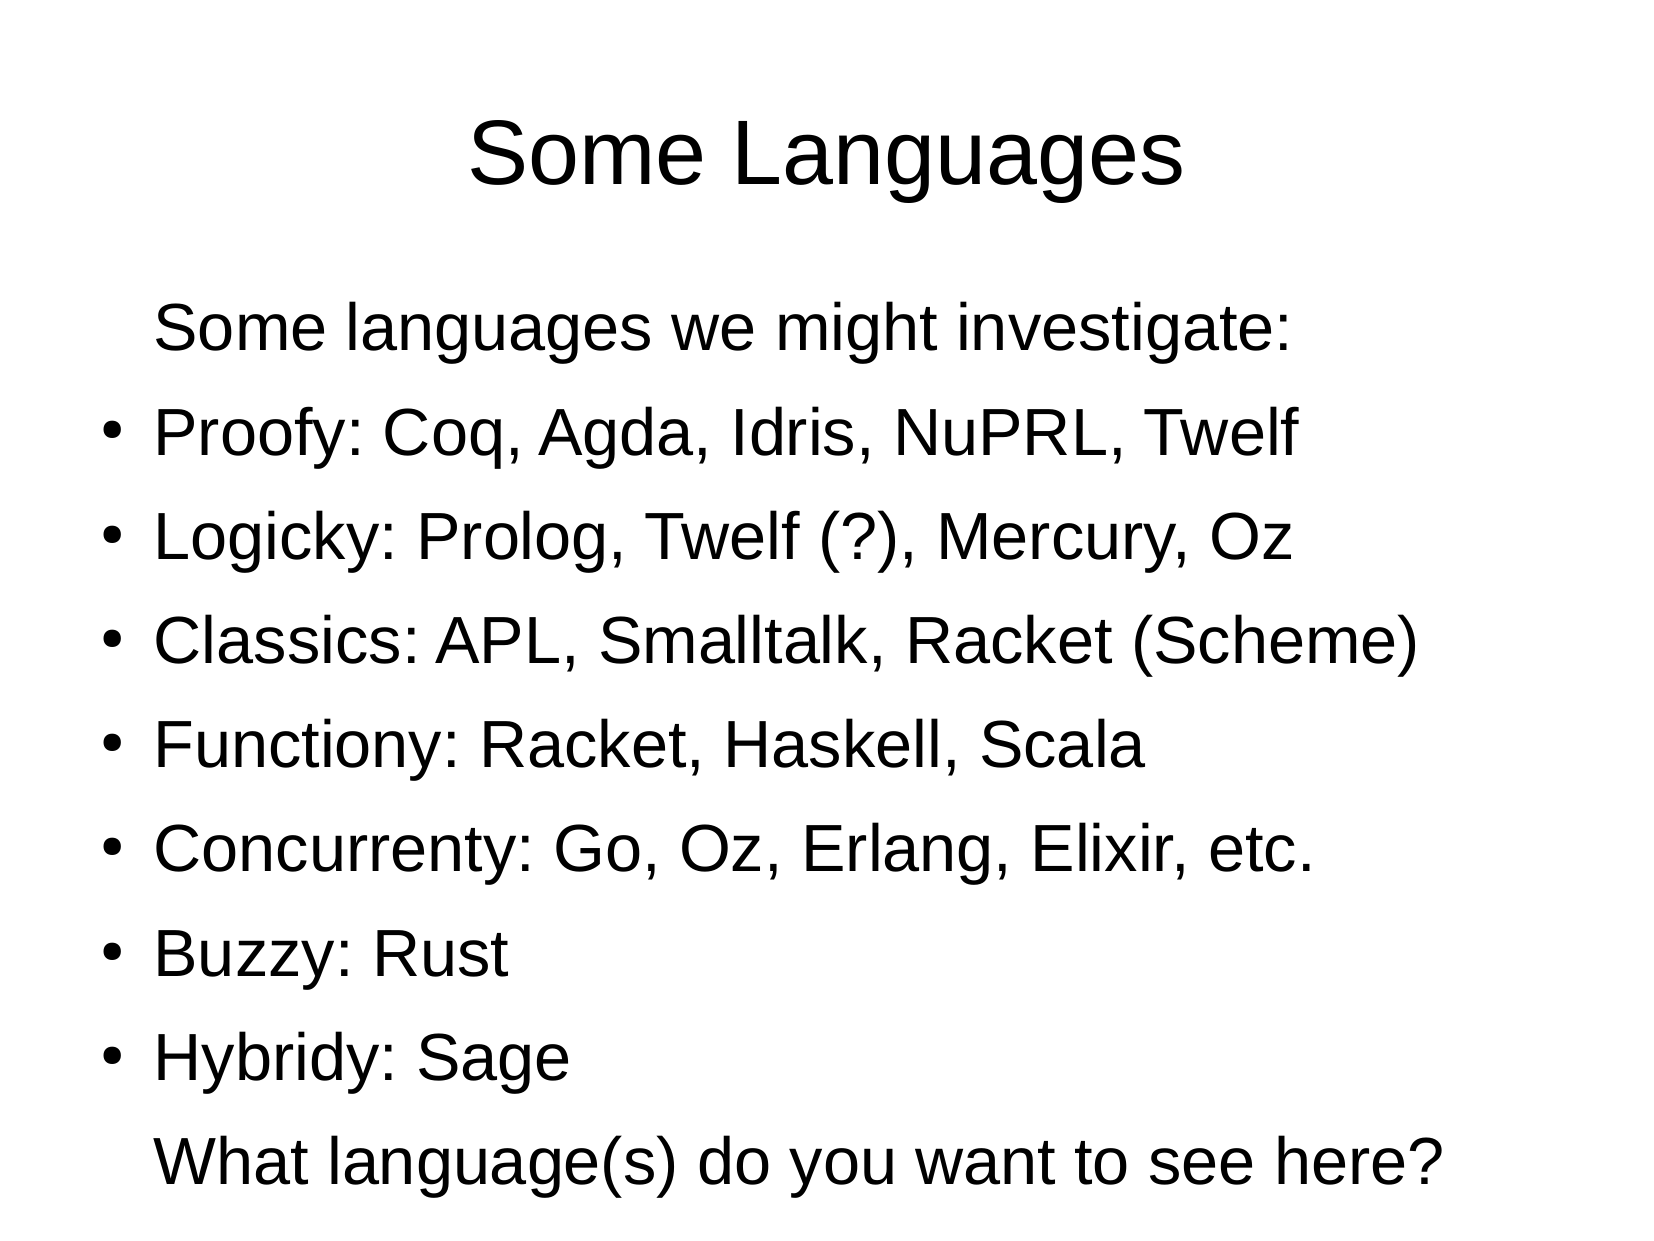

# Some Languages
Some languages we might investigate:
Proofy: Coq, Agda, Idris, NuPRL, Twelf
Logicky: Prolog, Twelf (?), Mercury, Oz
Classics: APL, Smalltalk, Racket (Scheme)
Functiony: Racket, Haskell, Scala
Concurrenty: Go, Oz, Erlang, Elixir, etc.
Buzzy: Rust
Hybridy: Sage
What language(s) do you want to see here?